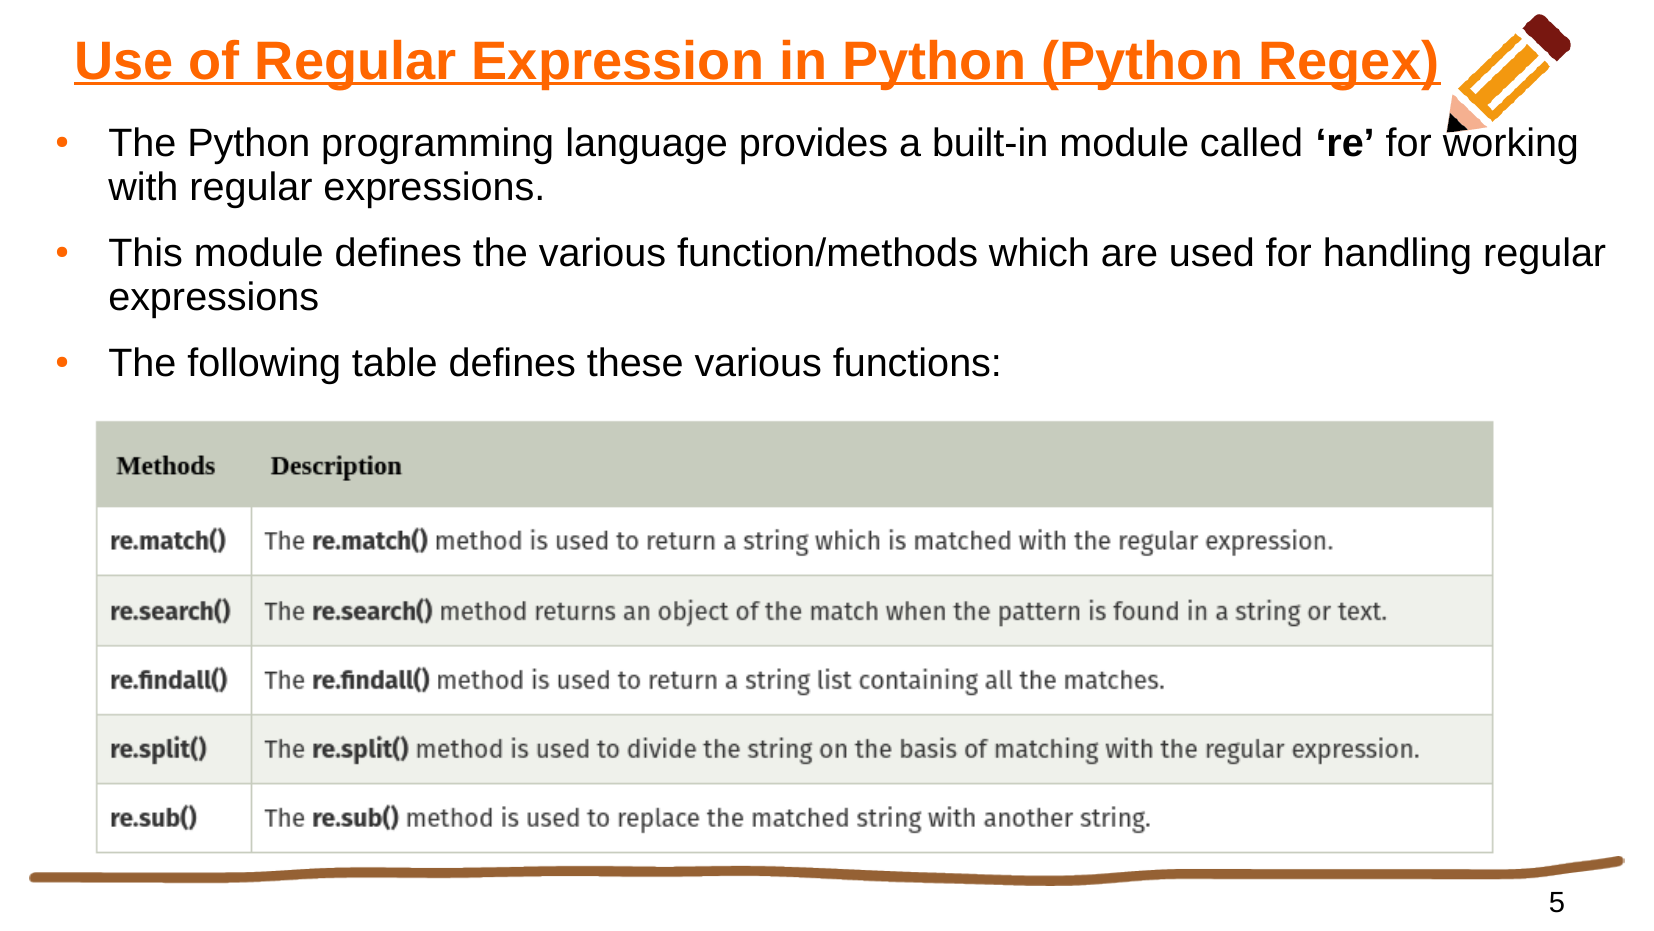

# Use of Regular Expression in Python (Python Regex)
The Python programming language provides a built-in module called ‘re’ for working with regular expressions.
This module defines the various function/methods which are used for handling regular expressions
The following table defines these various functions:
5